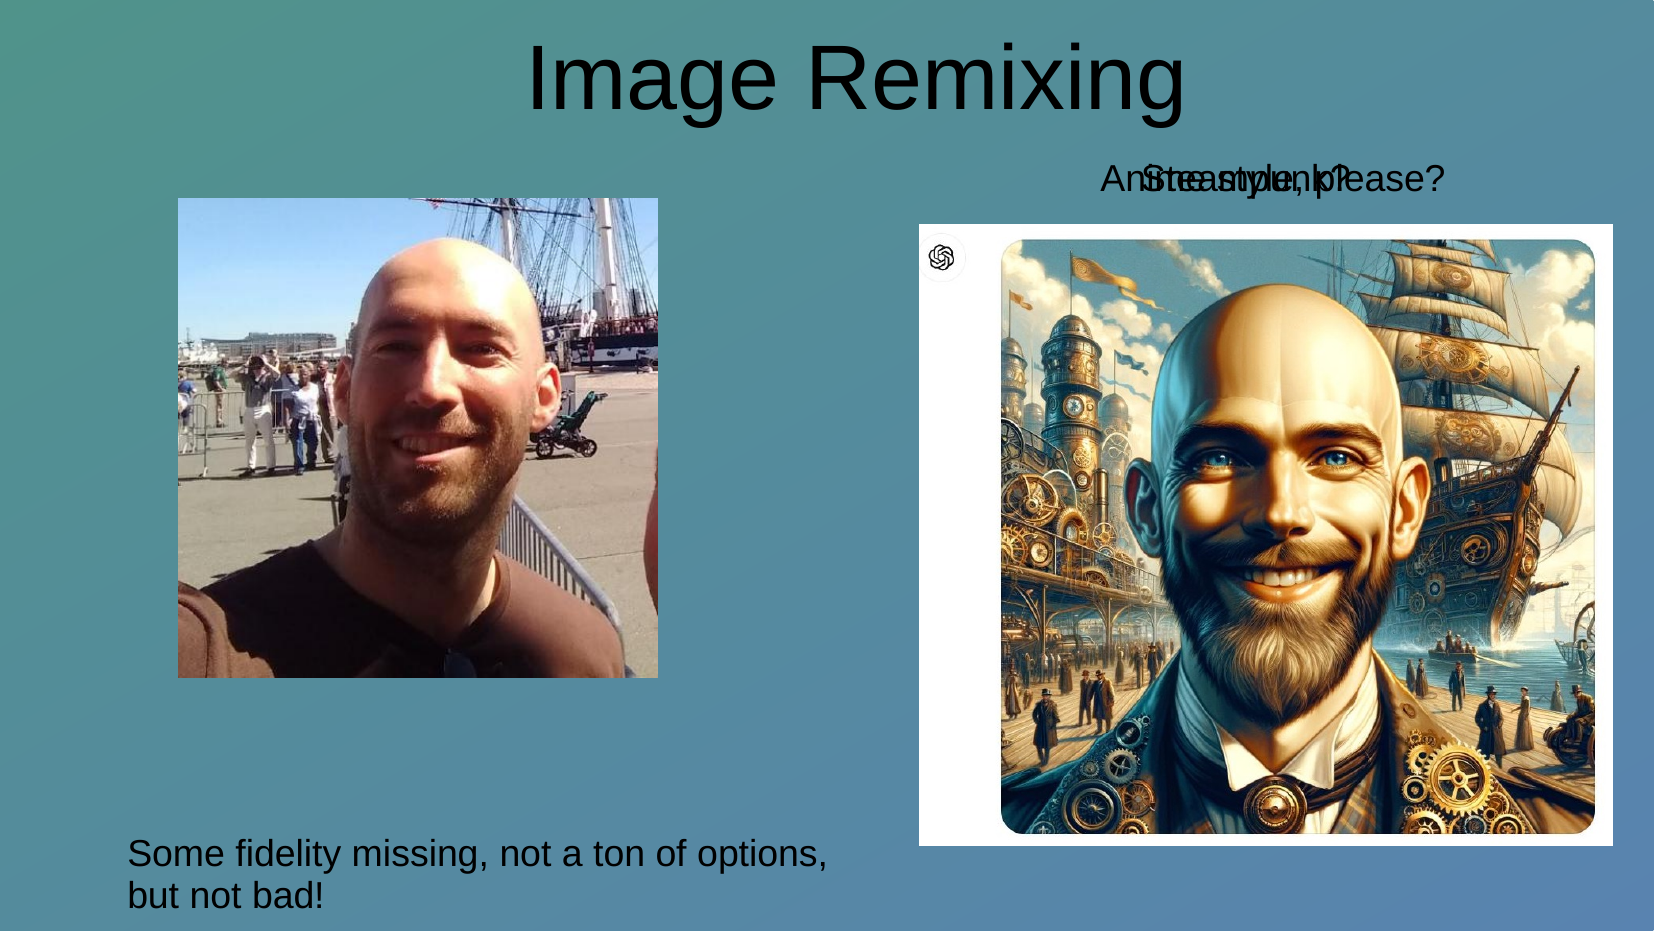

# Image Remixing
Anime style, please?
Steampunk?
Some fidelity missing, not a ton of options,
but not bad!